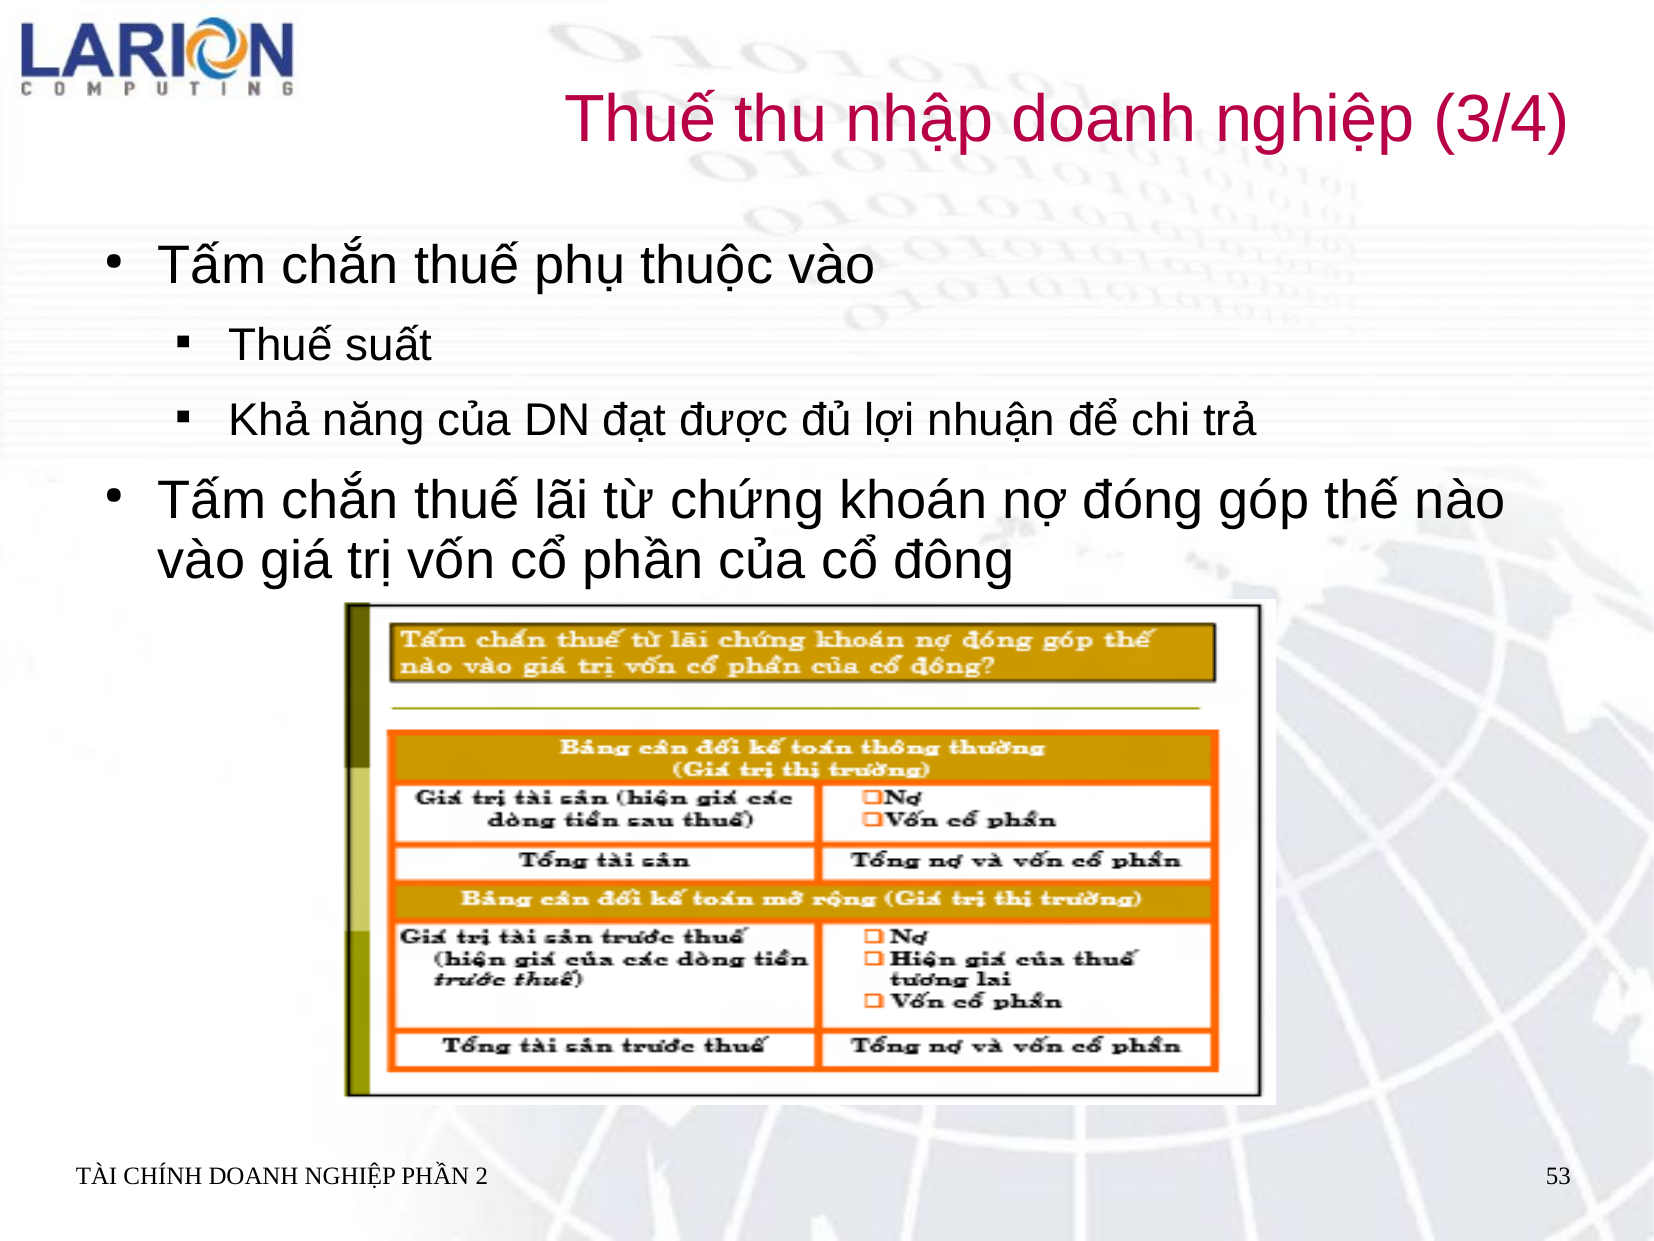

# Thuế thu nhập doanh nghiệp (3/4)
Tấm chắn thuế phụ thuộc vào
Thuế suất
Khả năng của DN đạt được đủ lợi nhuận để chi trả
Tấm chắn thuế lãi từ chứng khoán nợ đóng góp thế nào vào giá trị vốn cổ phần của cổ đông
TÀI CHÍNH DOANH NGHIỆP PHẦN 2
53